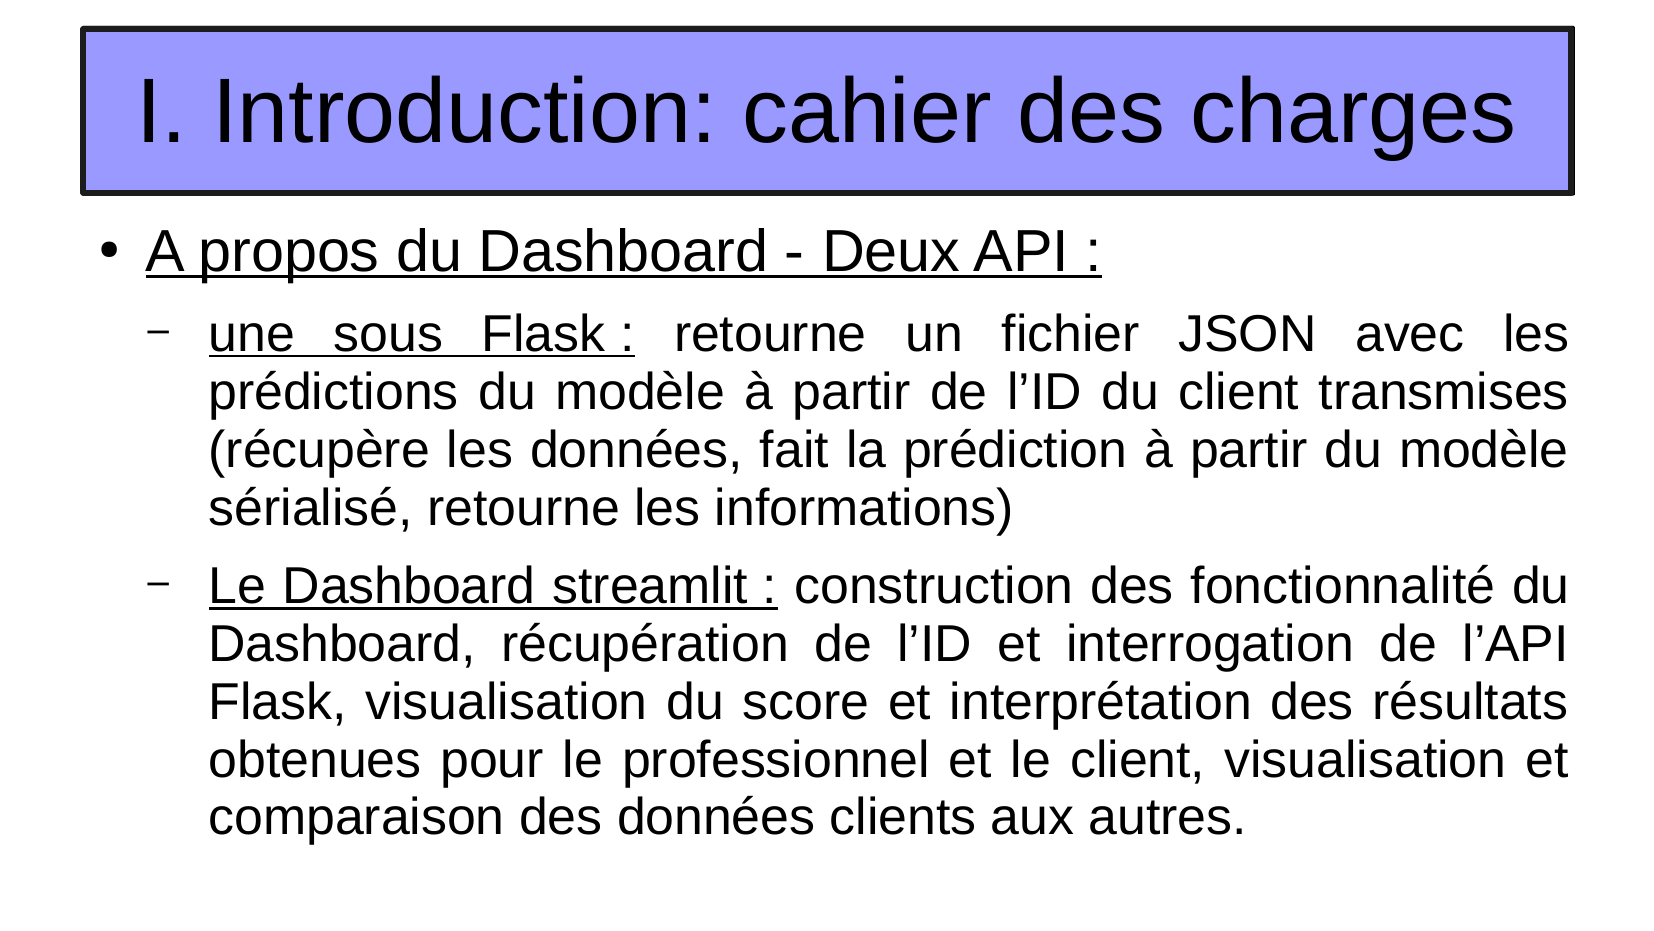

I. Introduction: cahier des charges
#
A propos du Dashboard - Deux API :
une sous Flask : retourne un fichier JSON avec les prédictions du modèle à partir de l’ID du client transmises (récupère les données, fait la prédiction à partir du modèle sérialisé, retourne les informations)
Le Dashboard streamlit : construction des fonctionnalité du Dashboard, récupération de l’ID et interrogation de l’API Flask, visualisation du score et interprétation des résultats obtenues pour le professionnel et le client, visualisation et comparaison des données clients aux autres.